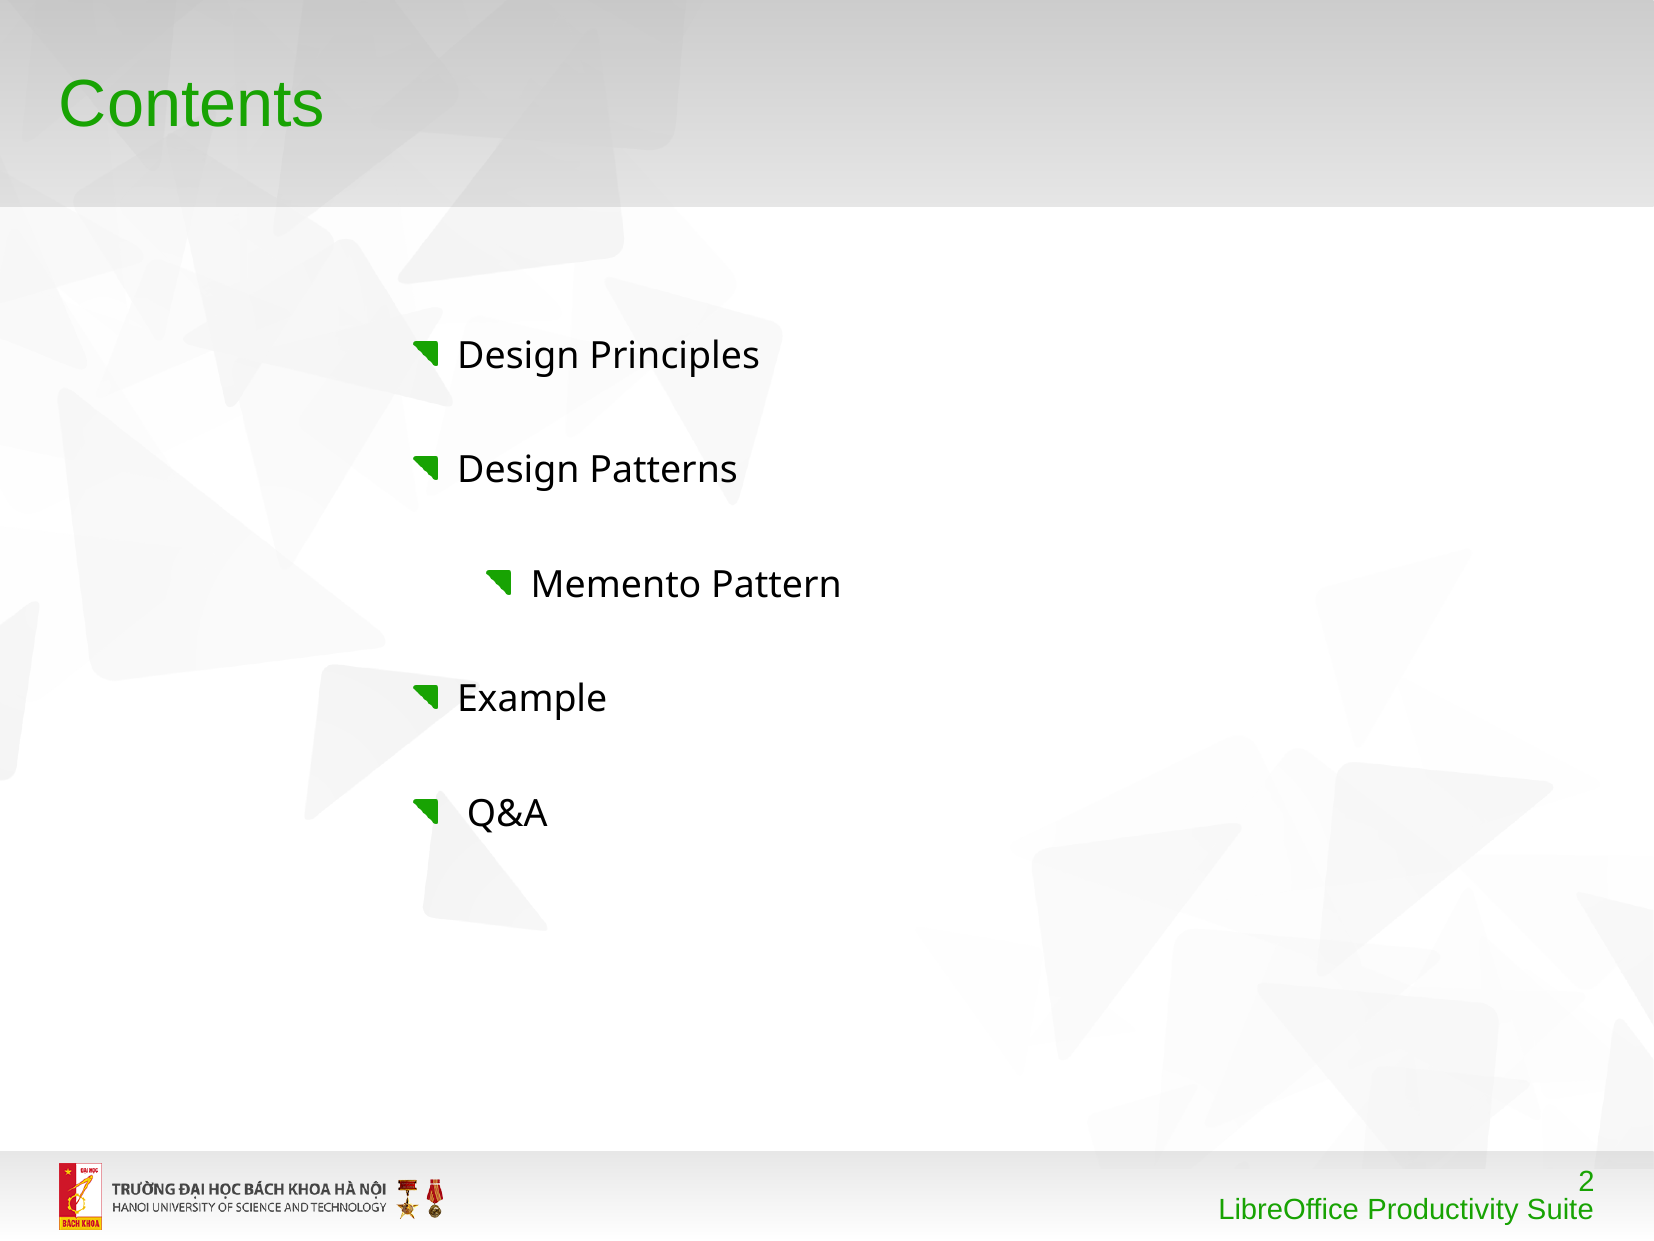

# Contents
Design Principles
Design Patterns
Memento Pattern
Example
 Q&A
2
LibreOffice Productivity Suite